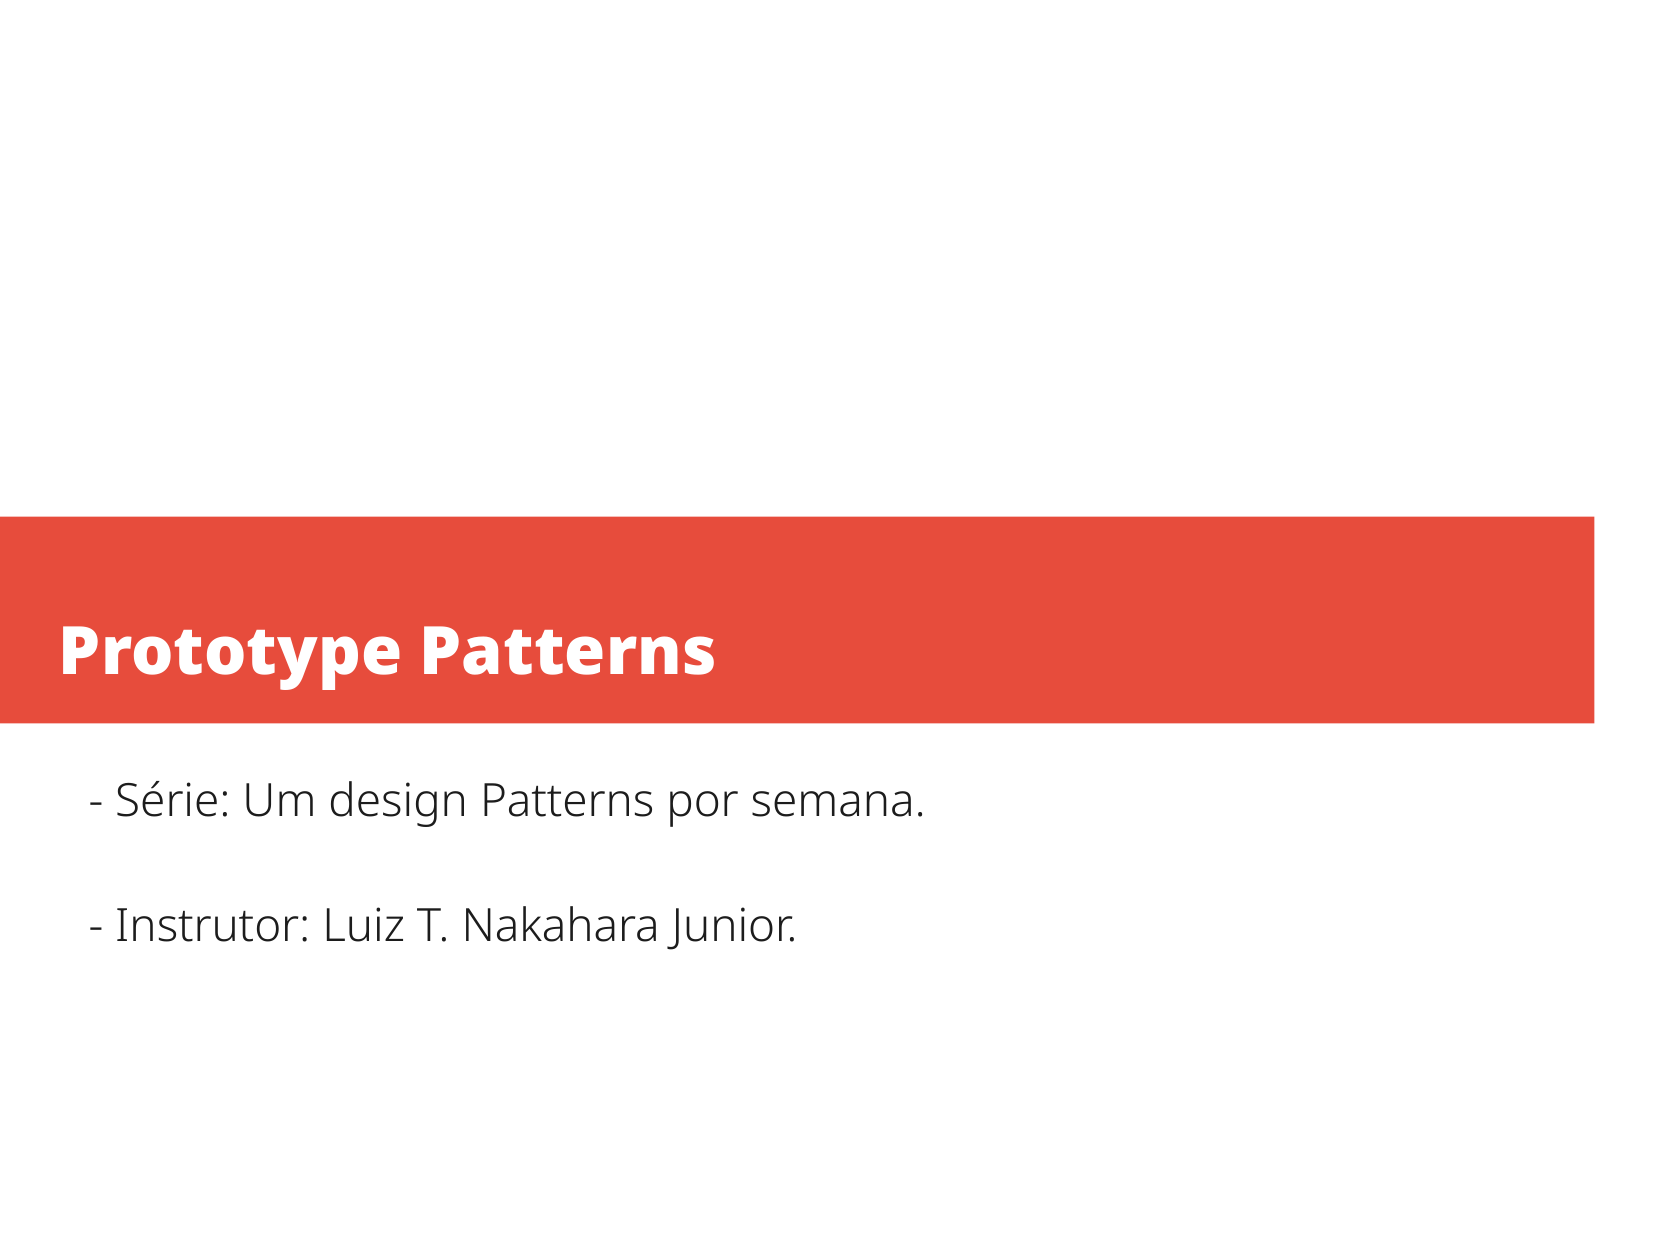

# Prototype Patterns
- Série: Um design Patterns por semana.
- Instrutor: Luiz T. Nakahara Junior.